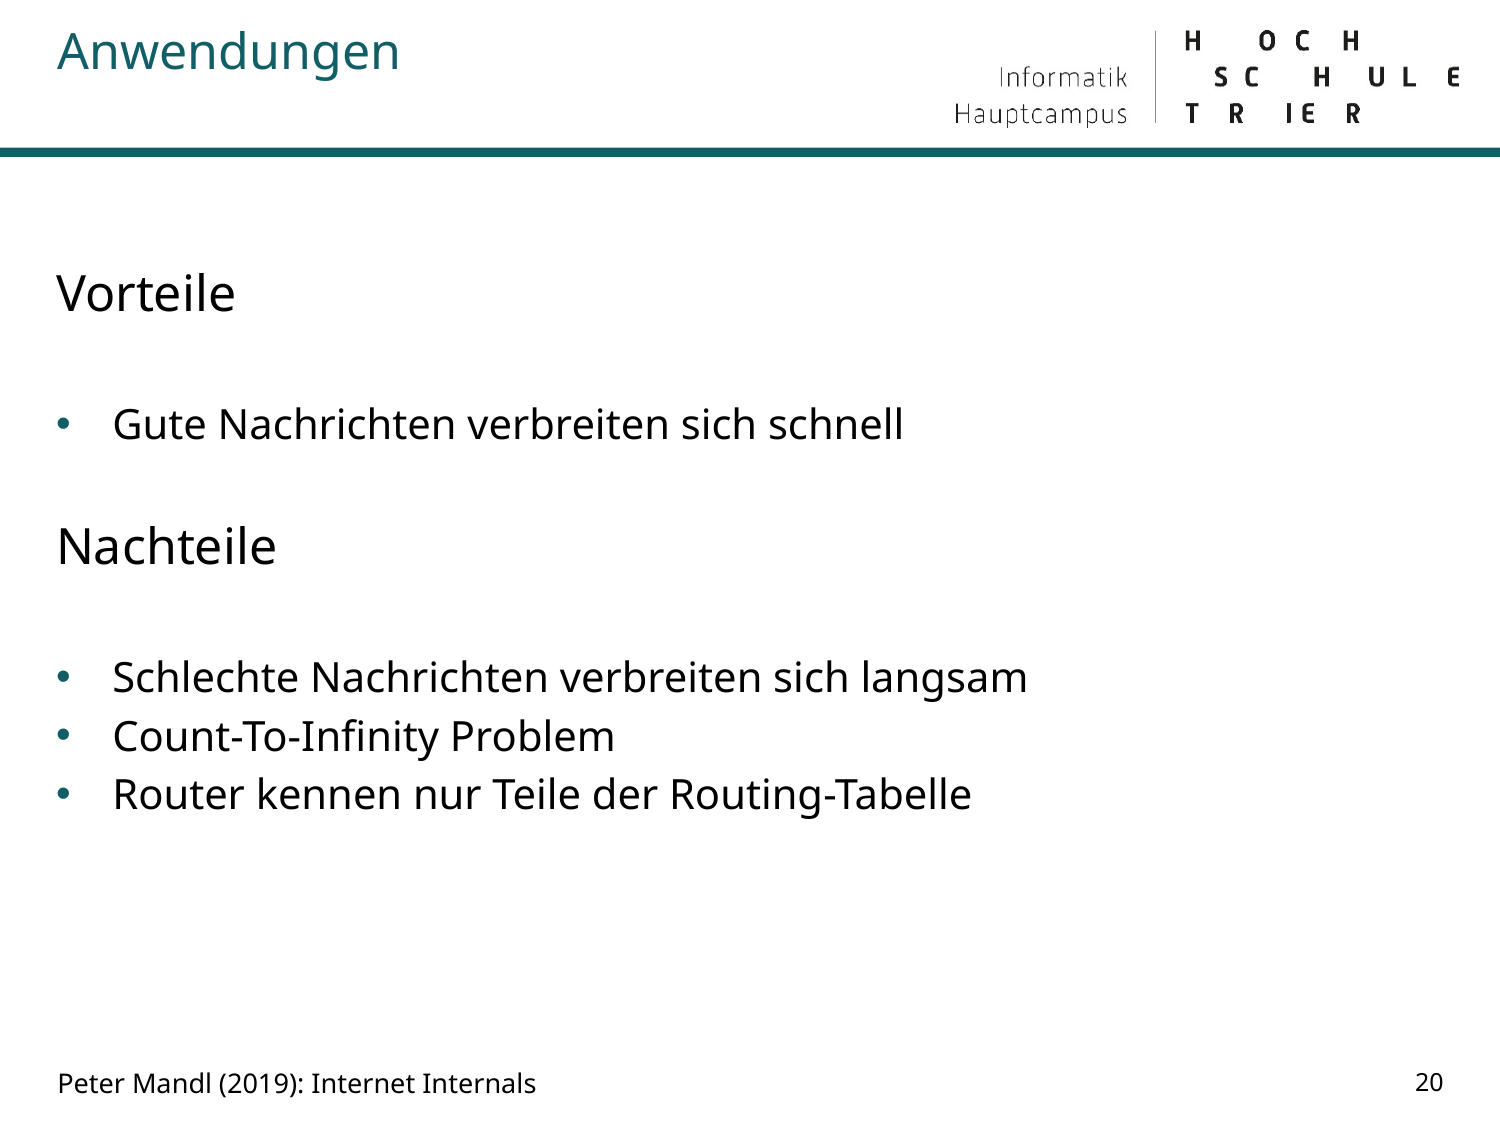

# Anwendungen
Vorteile
Gute Nachrichten verbreiten sich schnell
Nachteile
Schlechte Nachrichten verbreiten sich langsam
Count-To-Infinity Problem
Router kennen nur Teile der Routing-Tabelle
Peter Mandl (2019): Internet Internals